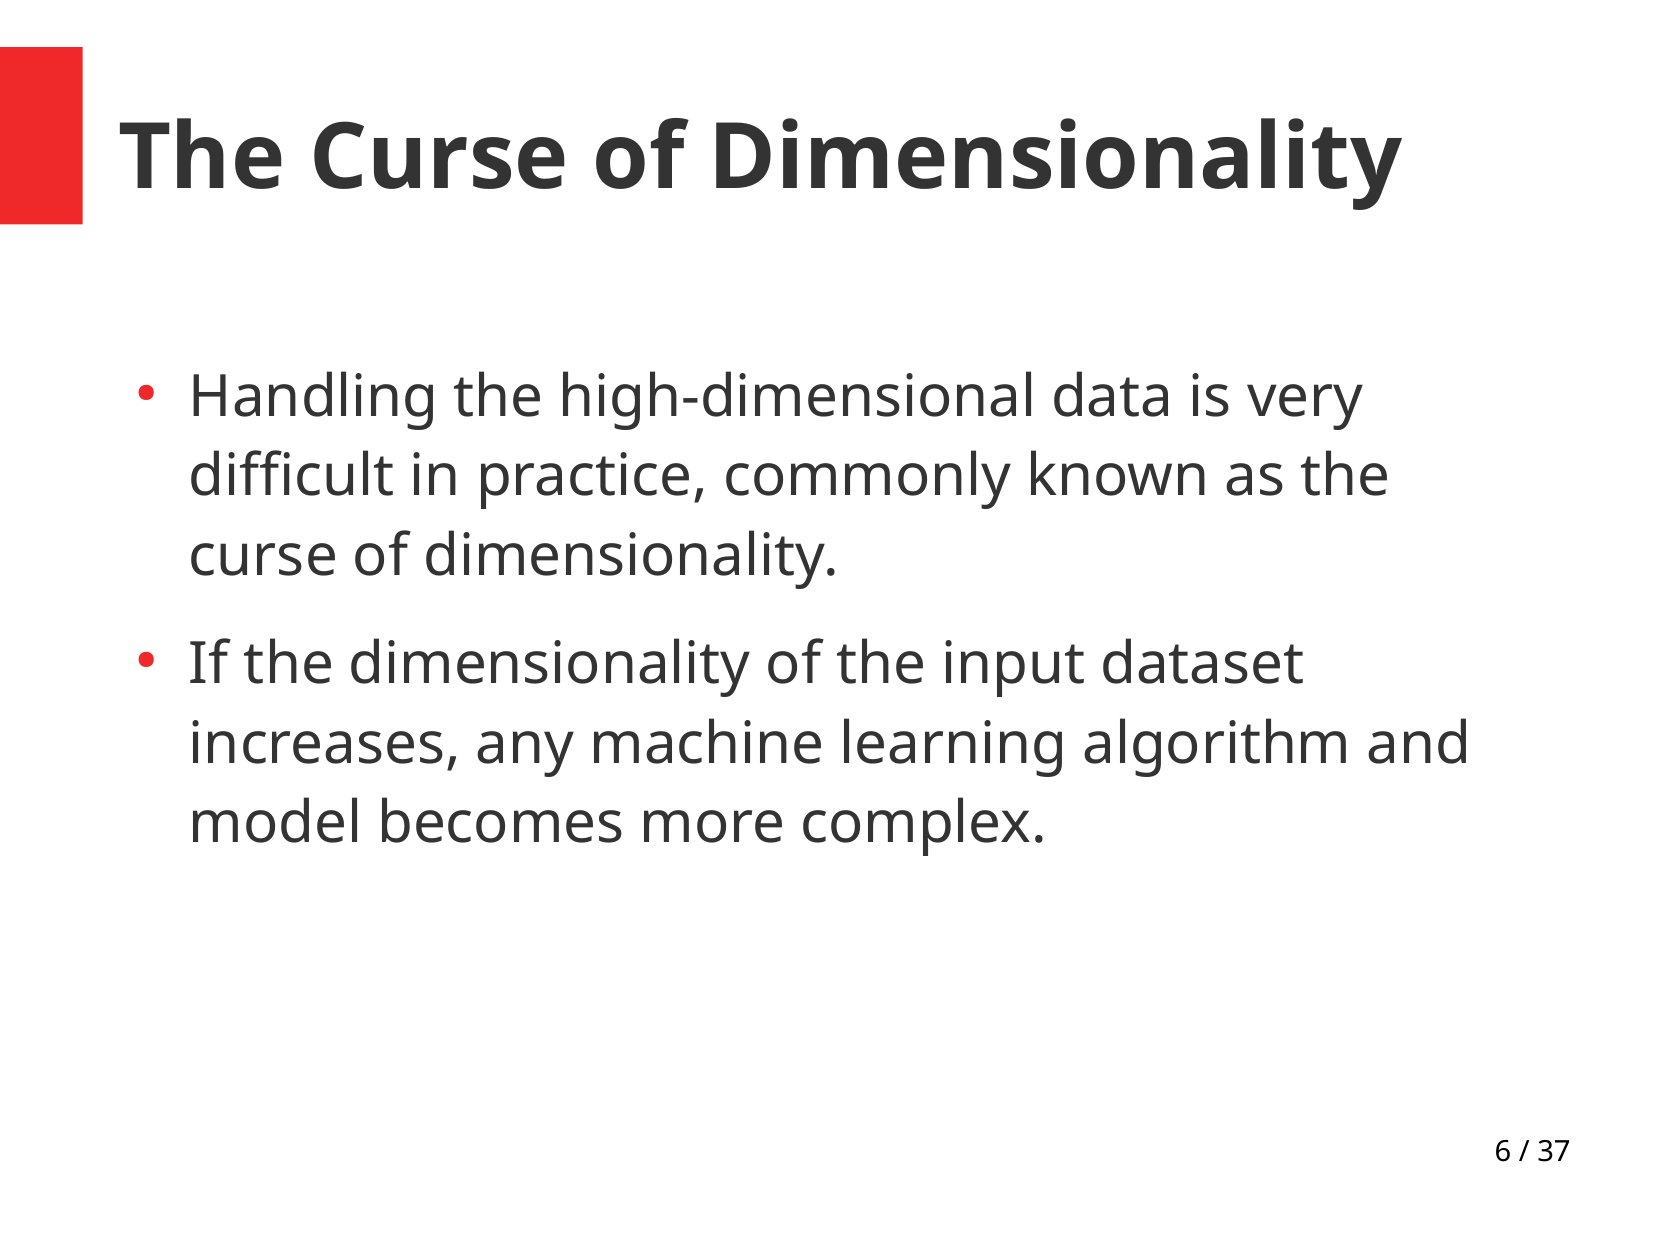

# The Curse of Dimensionality
Handling the high-dimensional data is very difficult in practice, commonly known as the curse of dimensionality.
If the dimensionality of the input dataset increases, any machine learning algorithm and model becomes more complex.
6